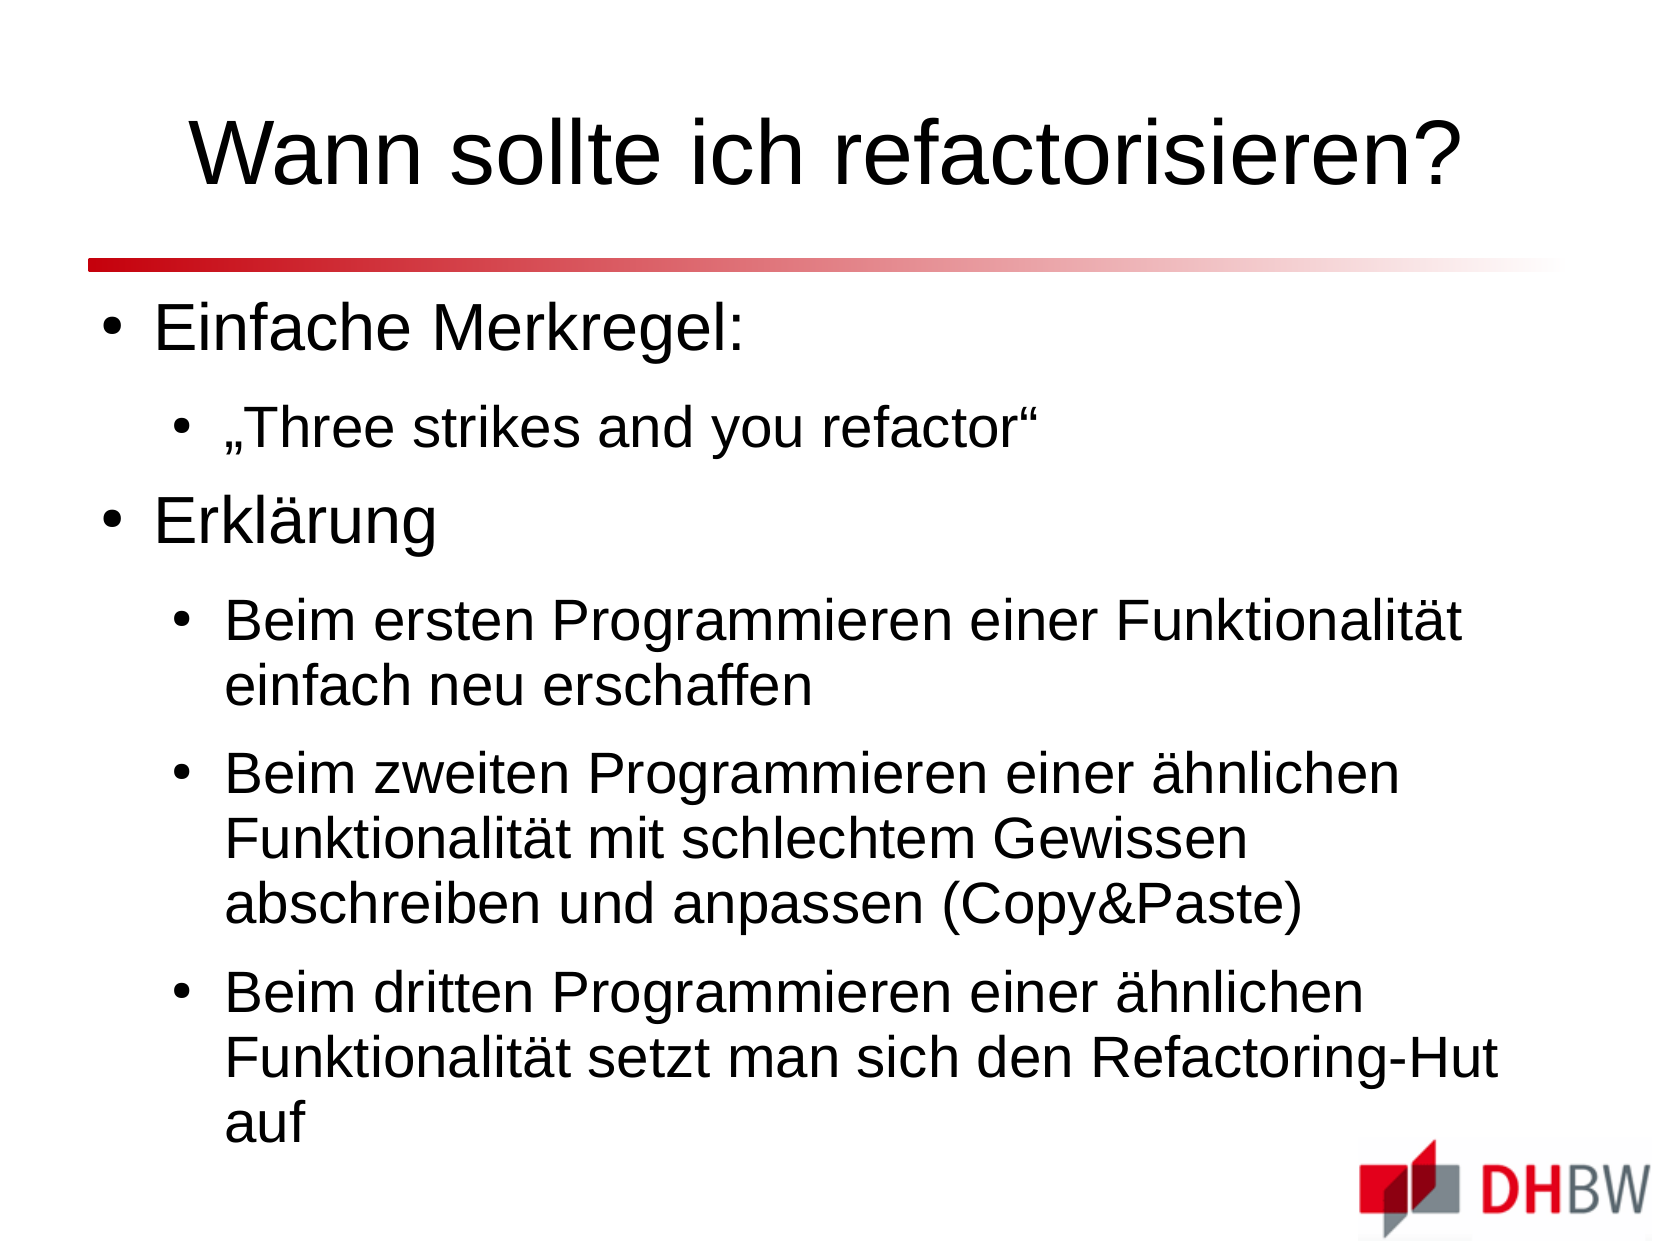

# Wann sollte ich refactorisieren?
Einfache Merkregel:
„Three strikes and you refactor“
Erklärung
Beim ersten Programmieren einer Funktionalität einfach neu erschaffen
Beim zweiten Programmieren einer ähnlichen Funktionalität mit schlechtem Gewissen abschreiben und anpassen (Copy&Paste)
Beim dritten Programmieren einer ähnlichen Funktionalität setzt man sich den Refactoring-Hut auf